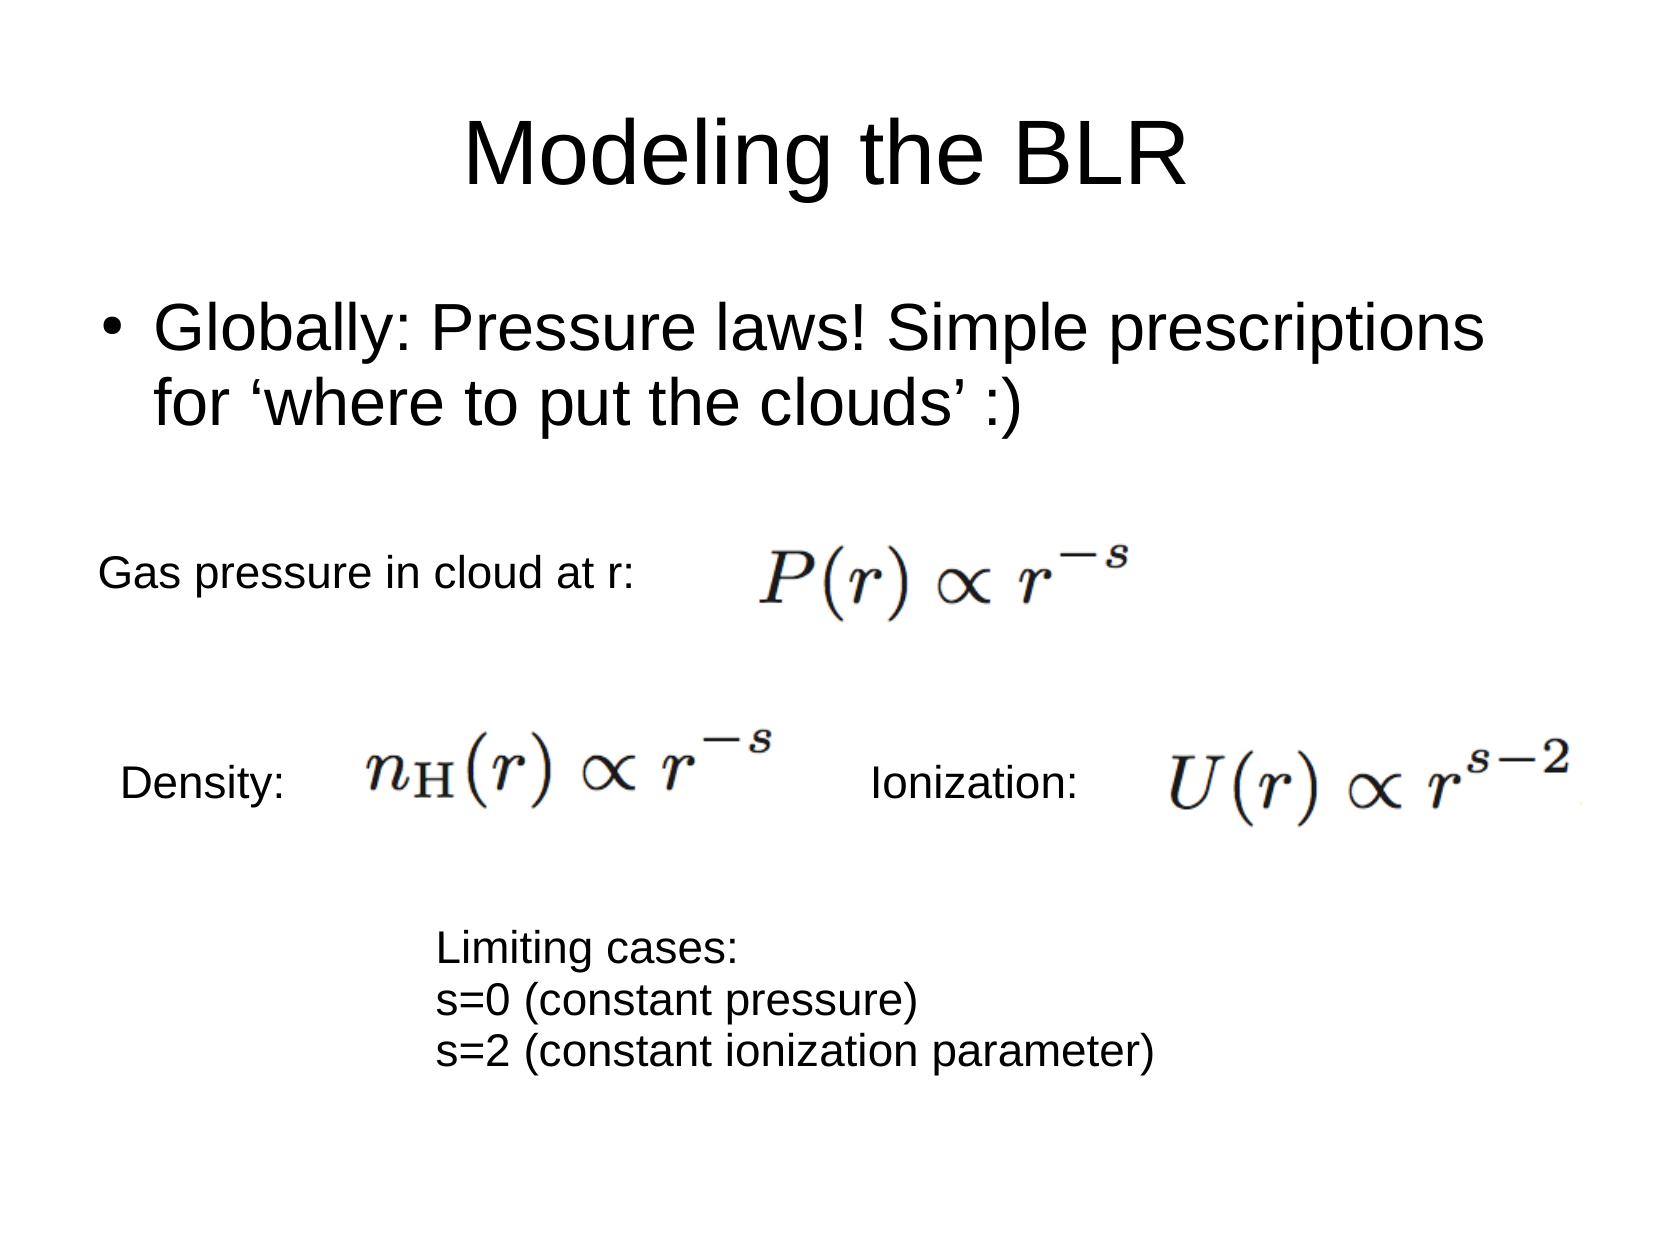

# Modeling the BLR
Globally: Pressure laws! Simple prescriptions for ‘where to put the clouds’ :)
Gas pressure in cloud at r:
Density:
Ionization:
Limiting cases:
s=0 (constant pressure)
s=2 (constant ionization parameter)